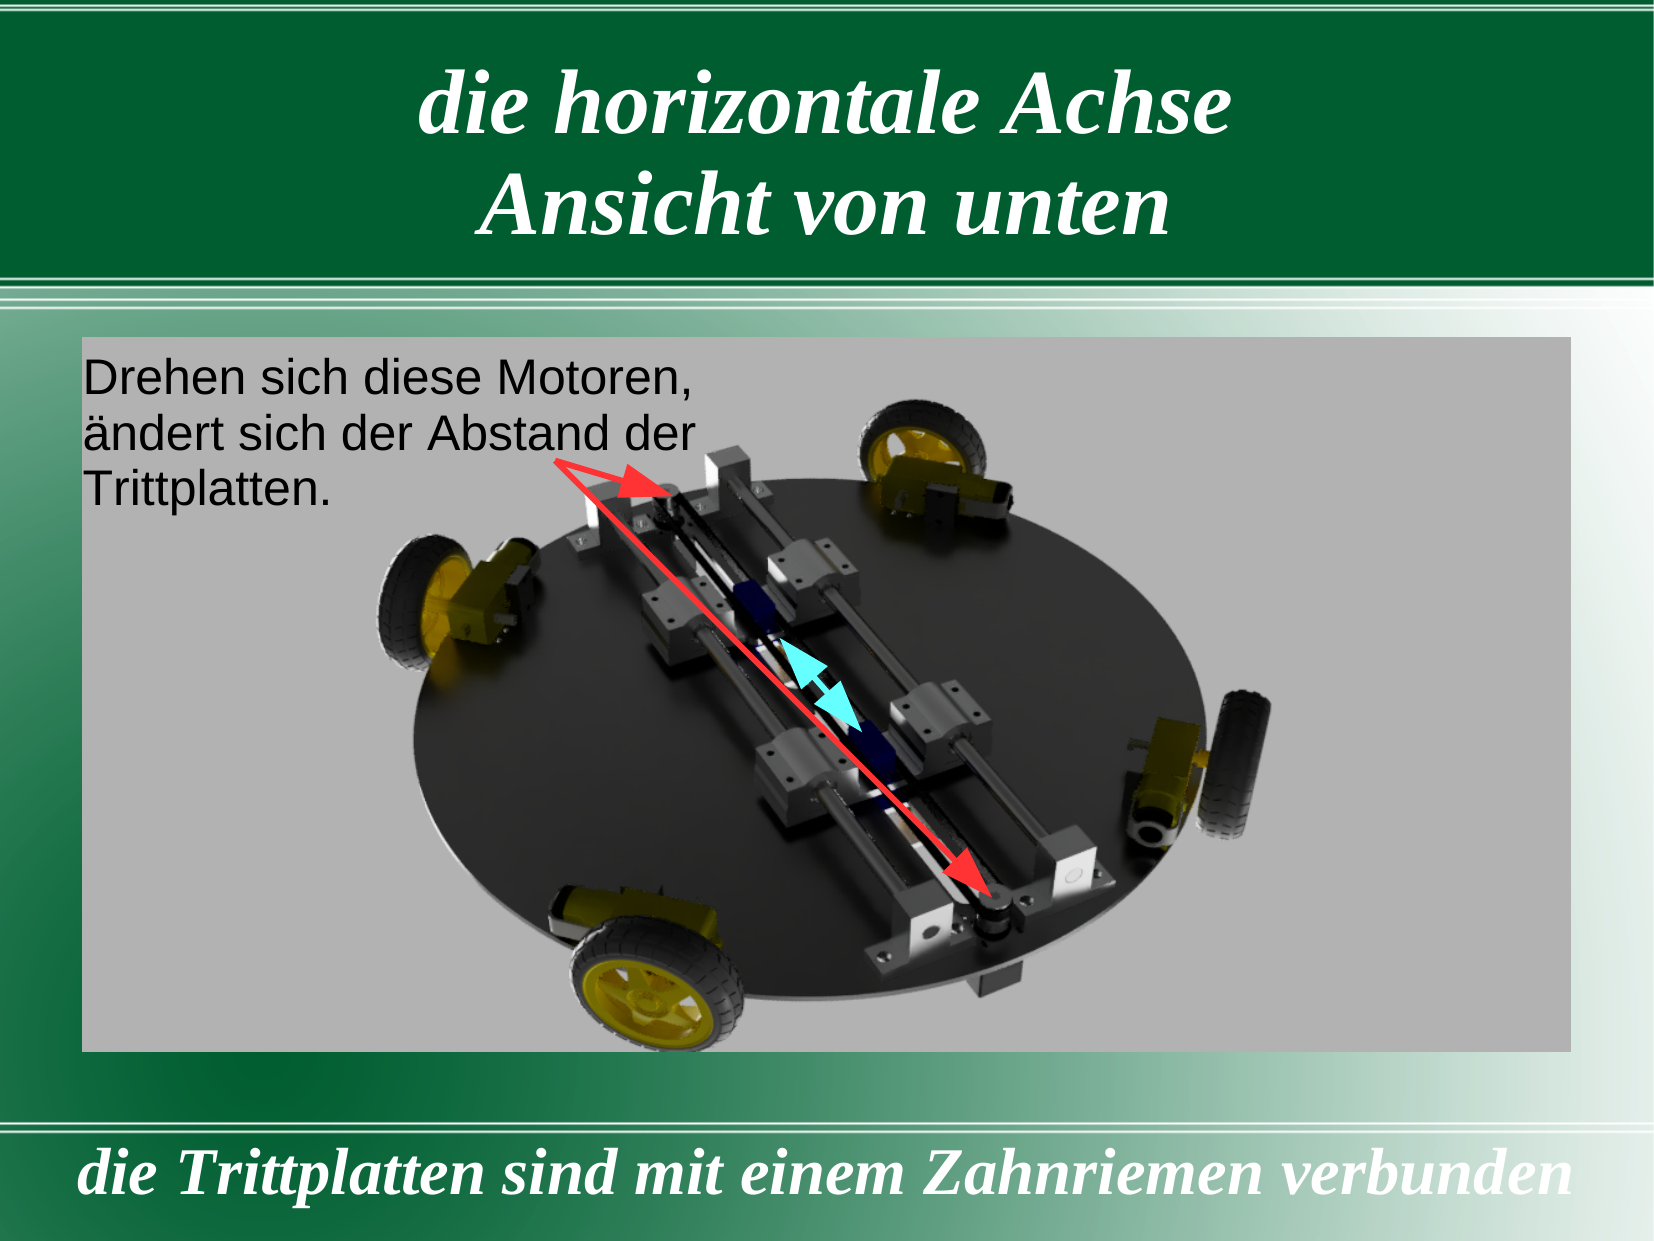

# die horizontale Achse Ansicht von unten
Drehen sich diese Motoren,
ändert sich der Abstand der
Trittplatten.
die Trittplatten sind mit einem Zahnriemen verbunden